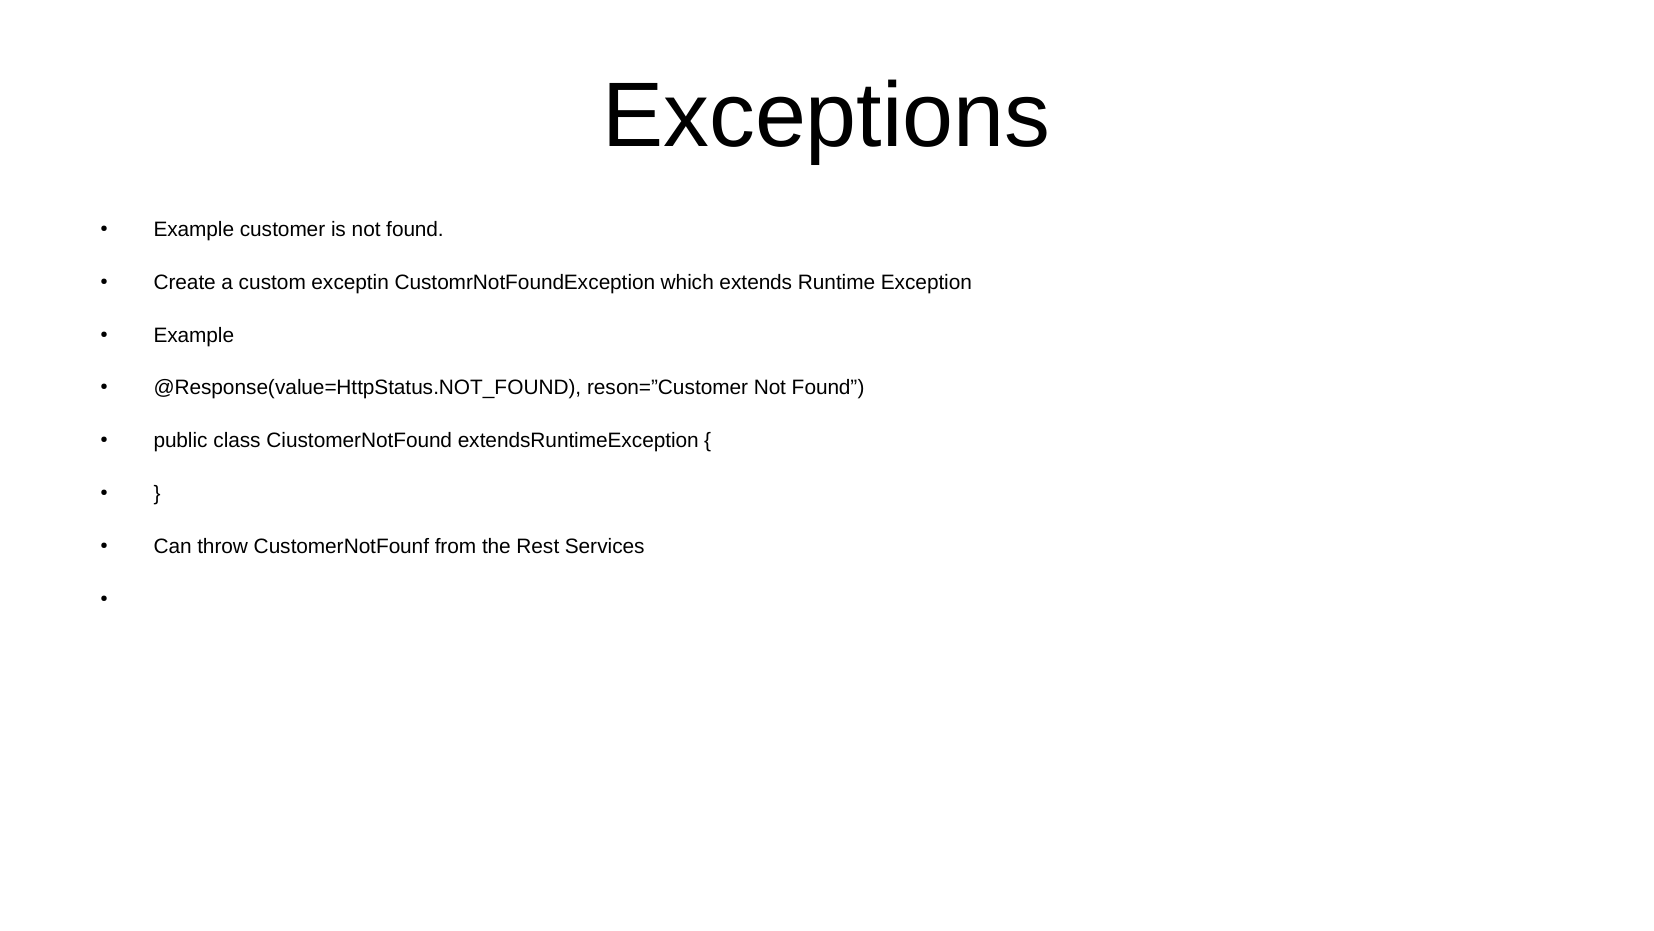

# Exceptions
Example customer is not found.
Create a custom exceptin CustomrNotFoundException which extends Runtime Exception
Example
@Response(value=HttpStatus.NOT_FOUND), reson=”Customer Not Found”)
public class CiustomerNotFound extendsRuntimeException {
}
Can throw CustomerNotFounf from the Rest Services